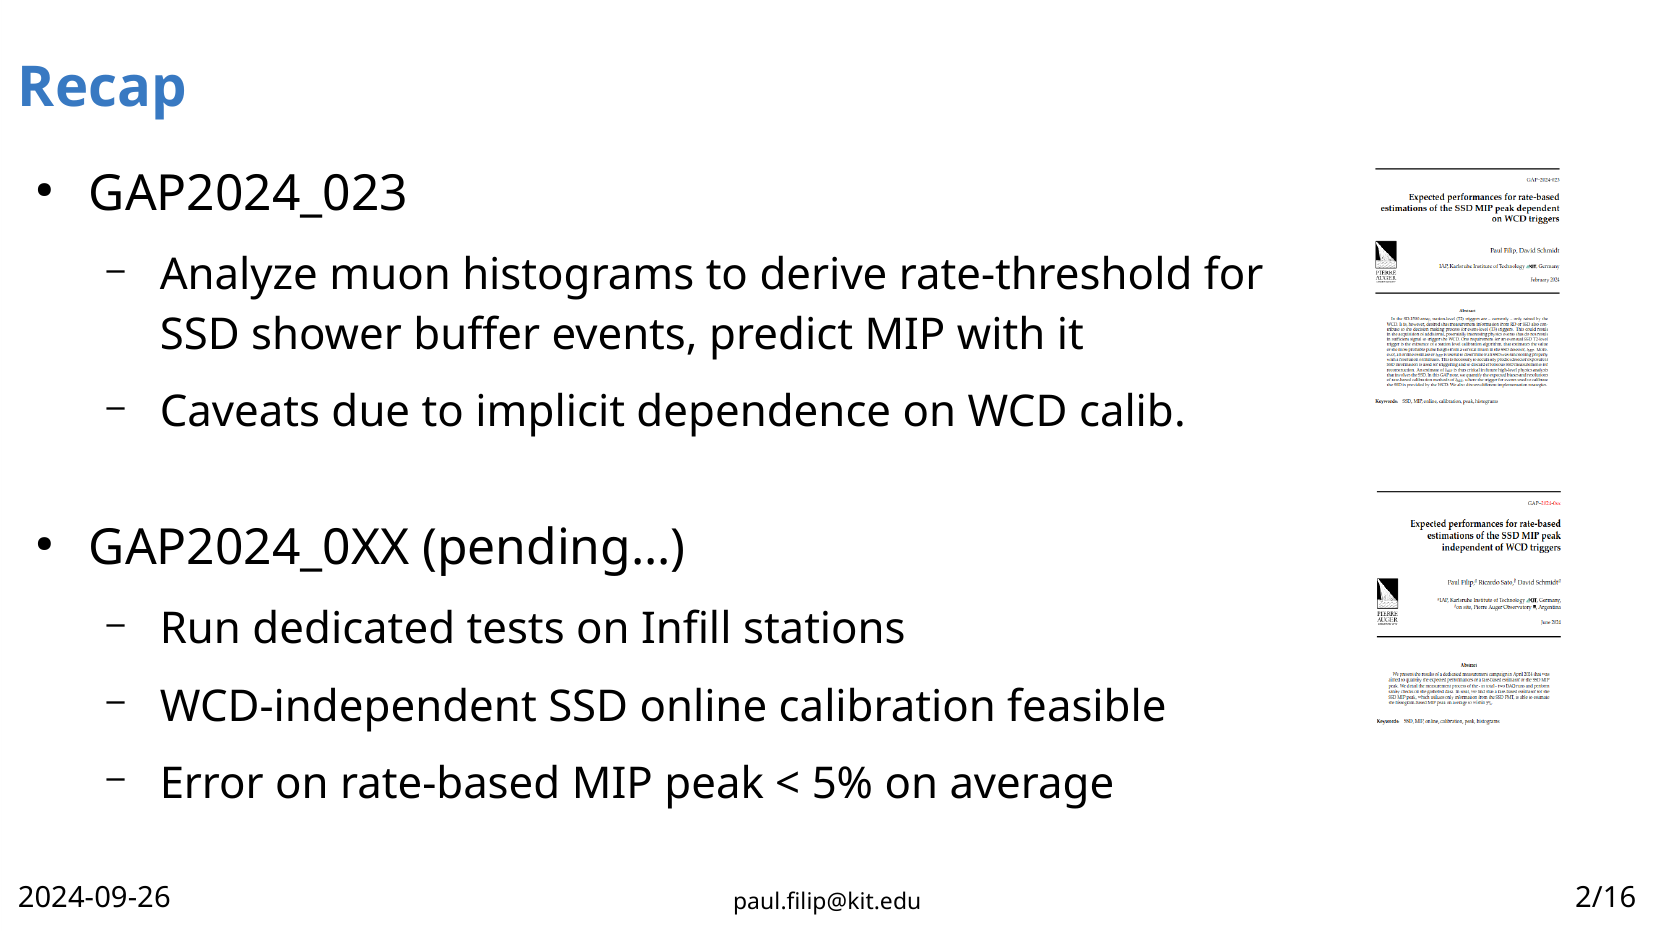

# Recap
GAP2024_023
Analyze muon histograms to derive rate-threshold for SSD shower buffer events, predict MIP with it
Caveats due to implicit dependence on WCD calib.
GAP2024_0XX (pending...)
Run dedicated tests on Infill stations
WCD-independent SSD online calibration feasible
Error on rate-based MIP peak < 5% on average
2024-09-26
paul.filip@kit.edu
2